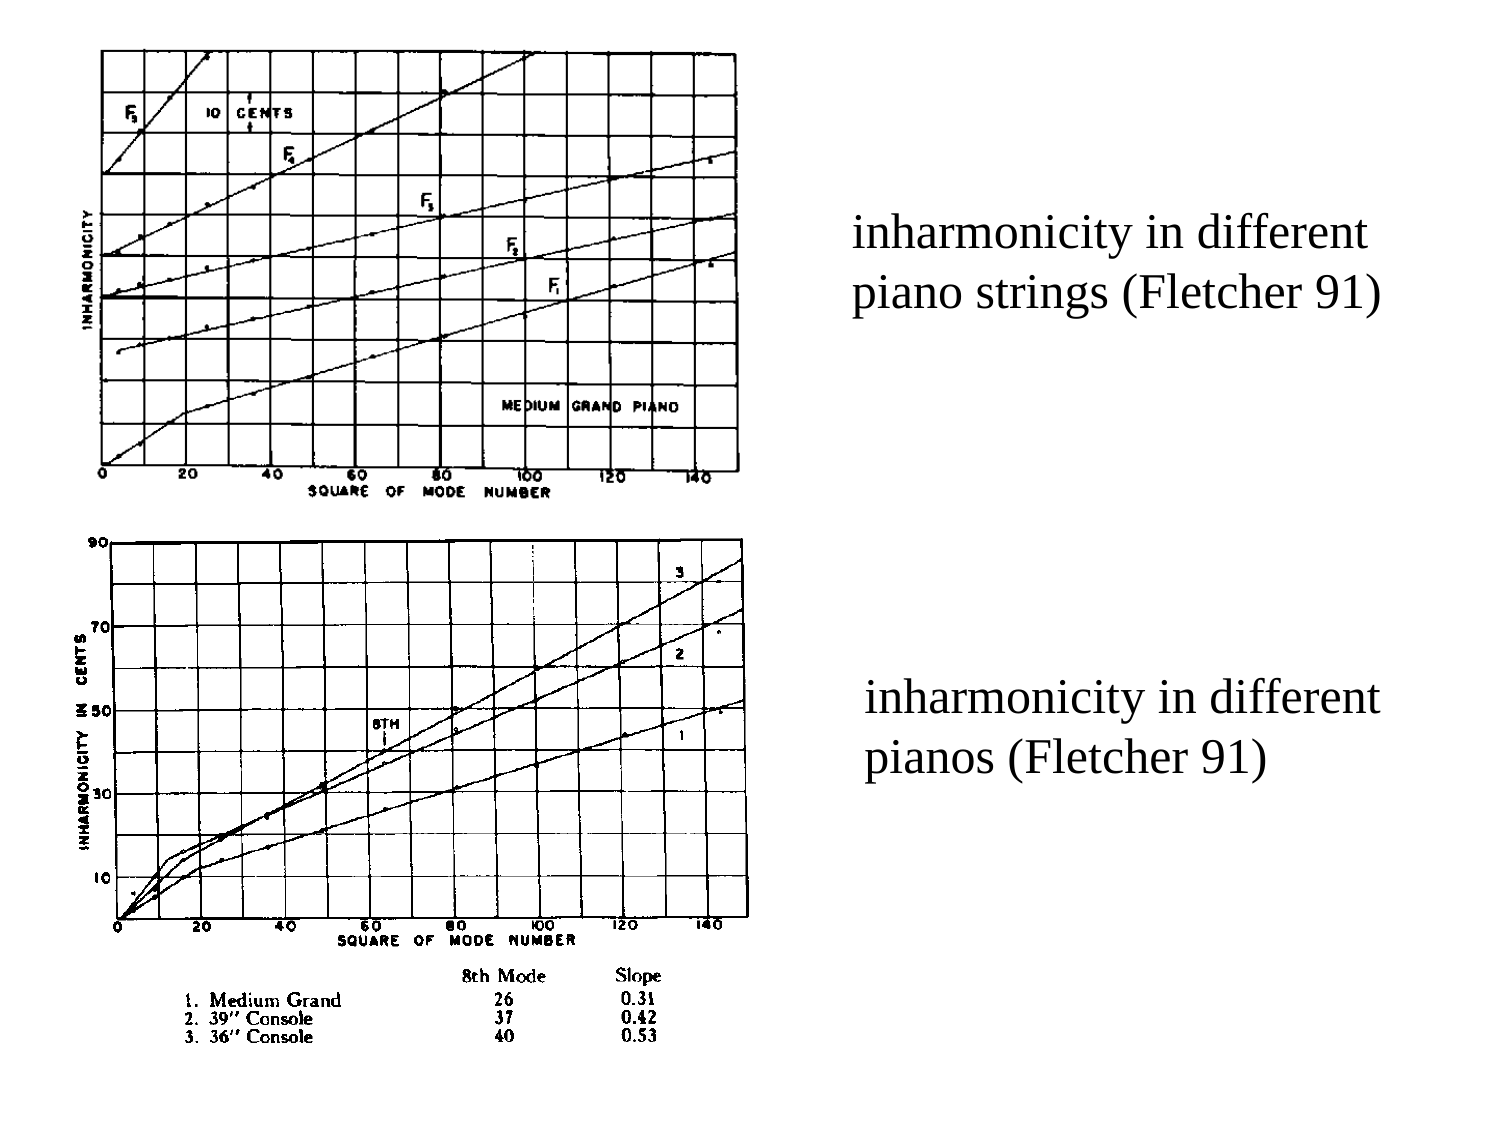

inharmonicity in different
piano strings (Fletcher 91)
inharmonicity in different
pianos (Fletcher 91)
X. Serra